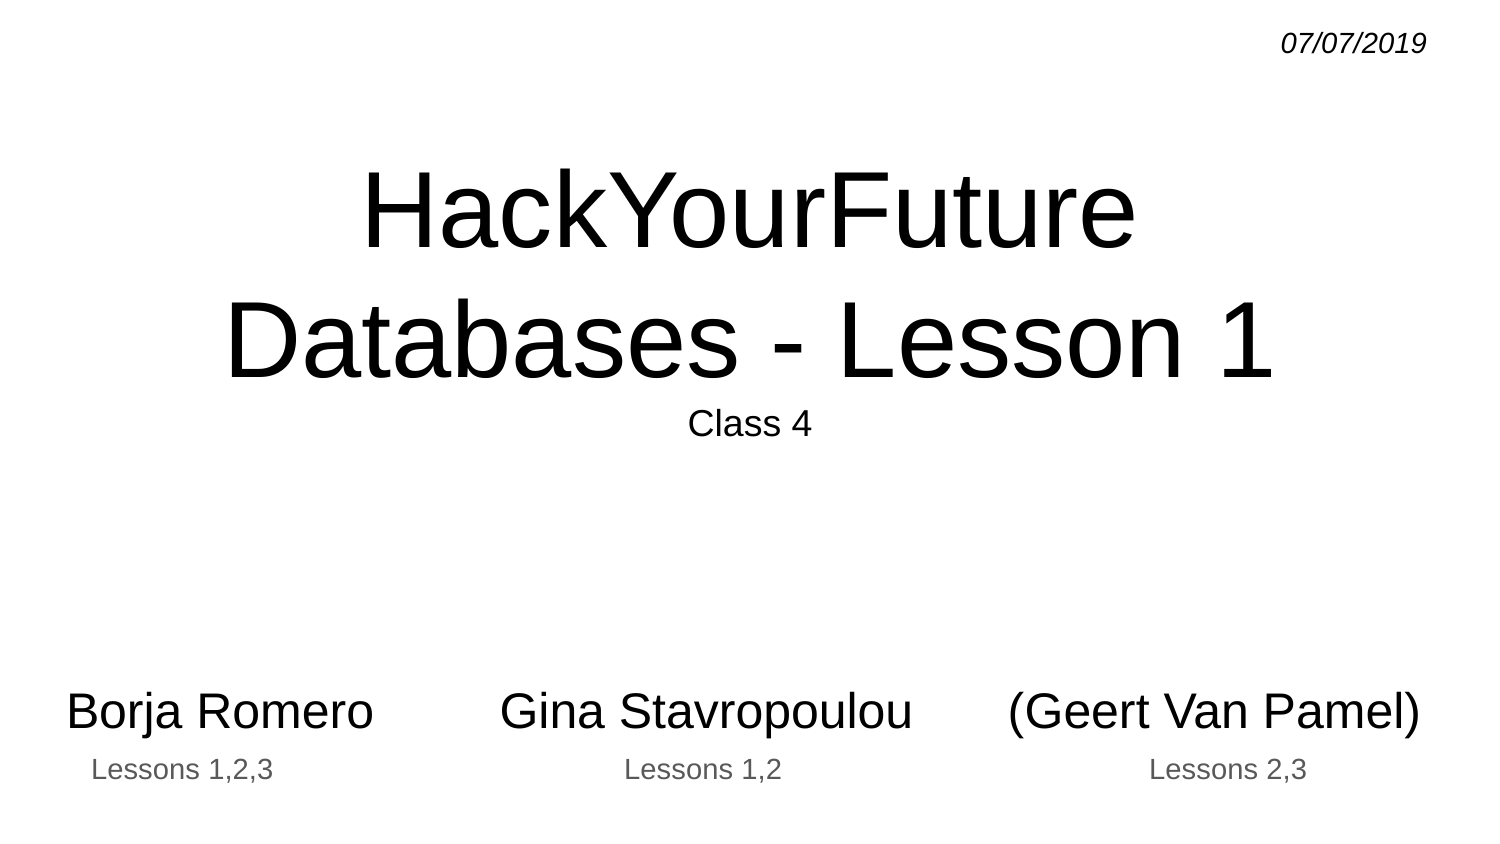

07/07/2019
# HackYourFuture Databases - Lesson 1 Class 4
Borja Romero Gina Stavropoulou	 (Geert Van Pamel)
Lessons 1,2,3 				 Lessons 1,2 		 	 Lessons 2,3